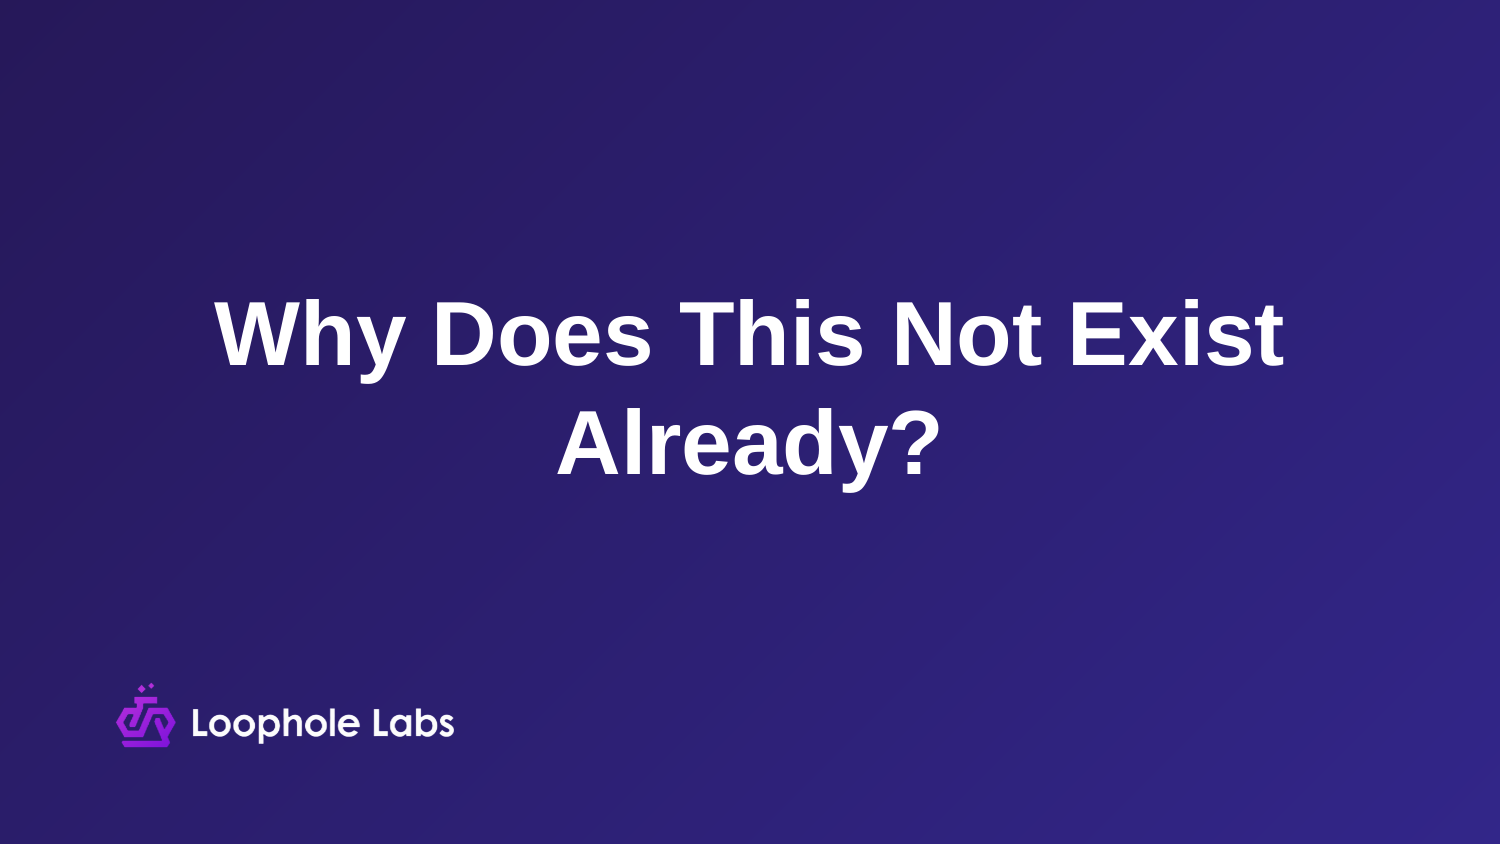

# Why Does This Not Exist Already?